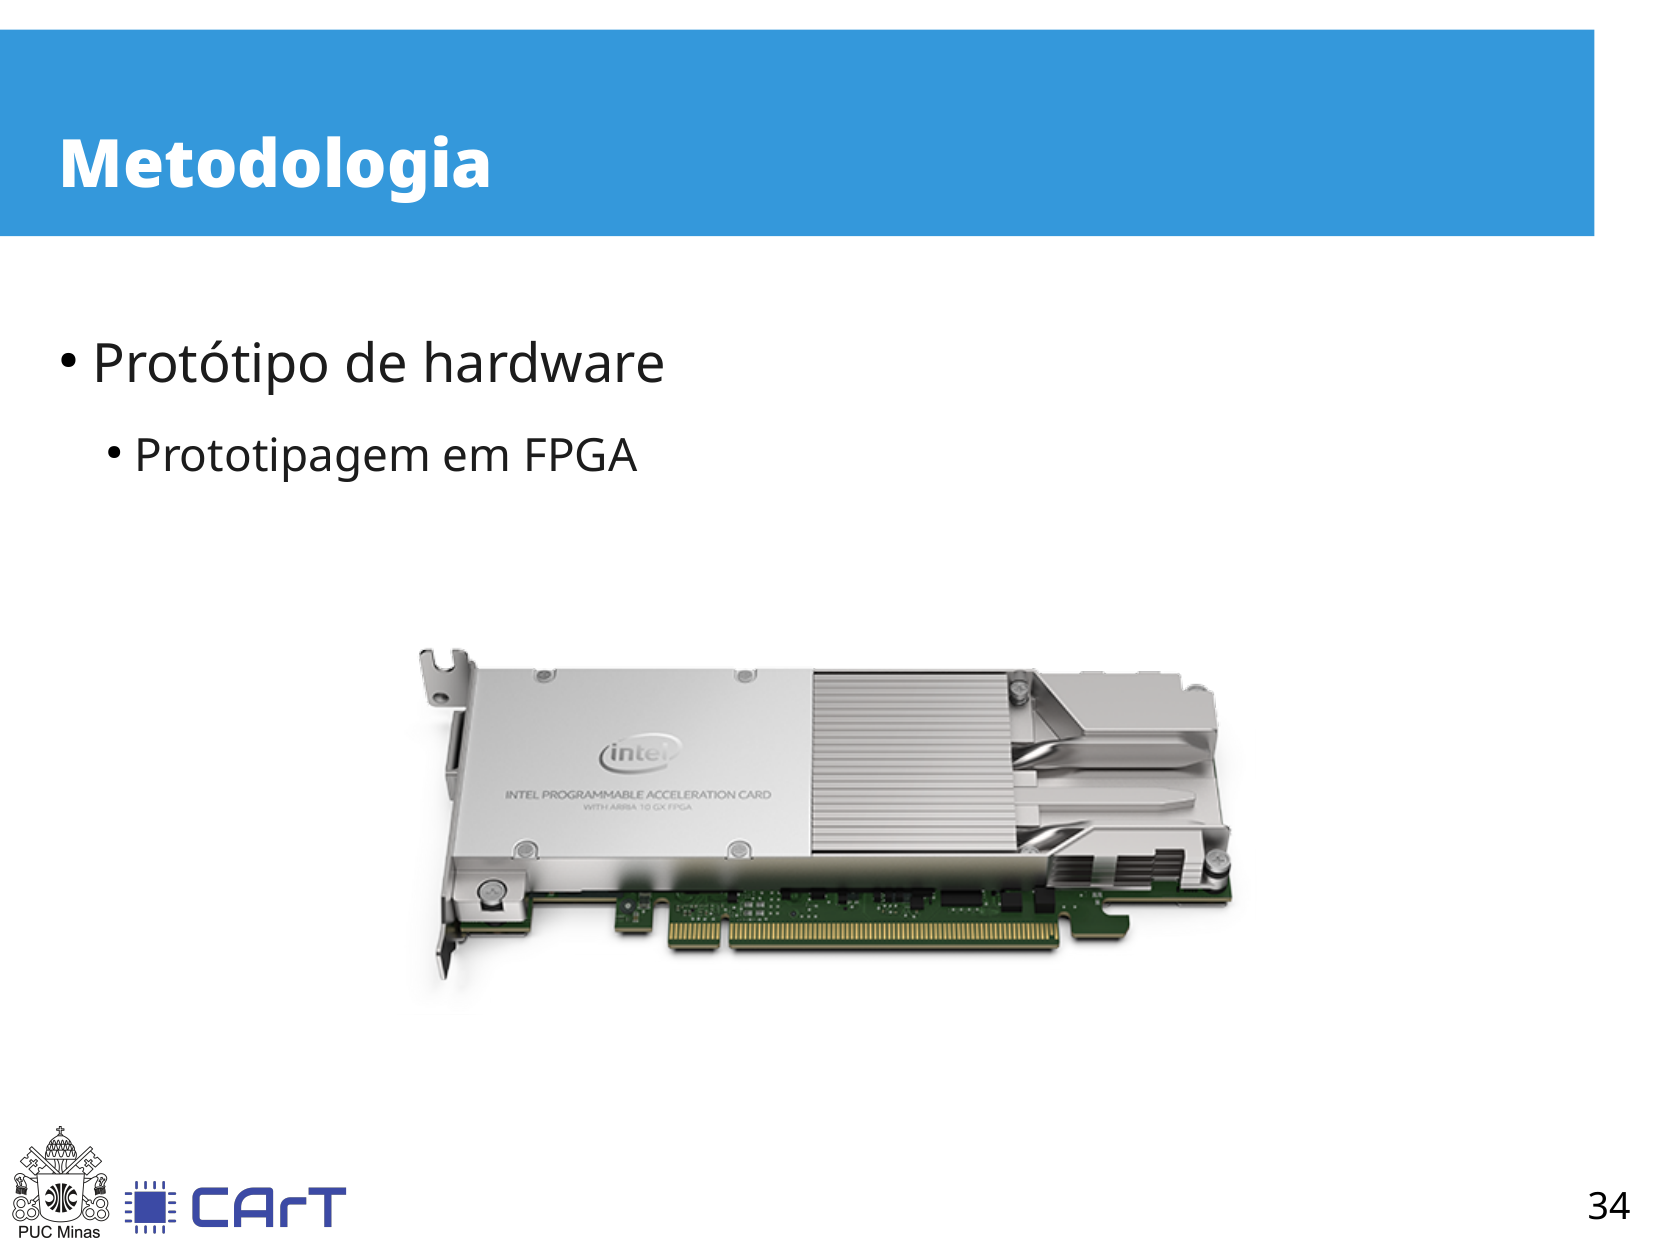

# Metodologia
 Protótipo de hardware
 Prototipagem em FPGA
34